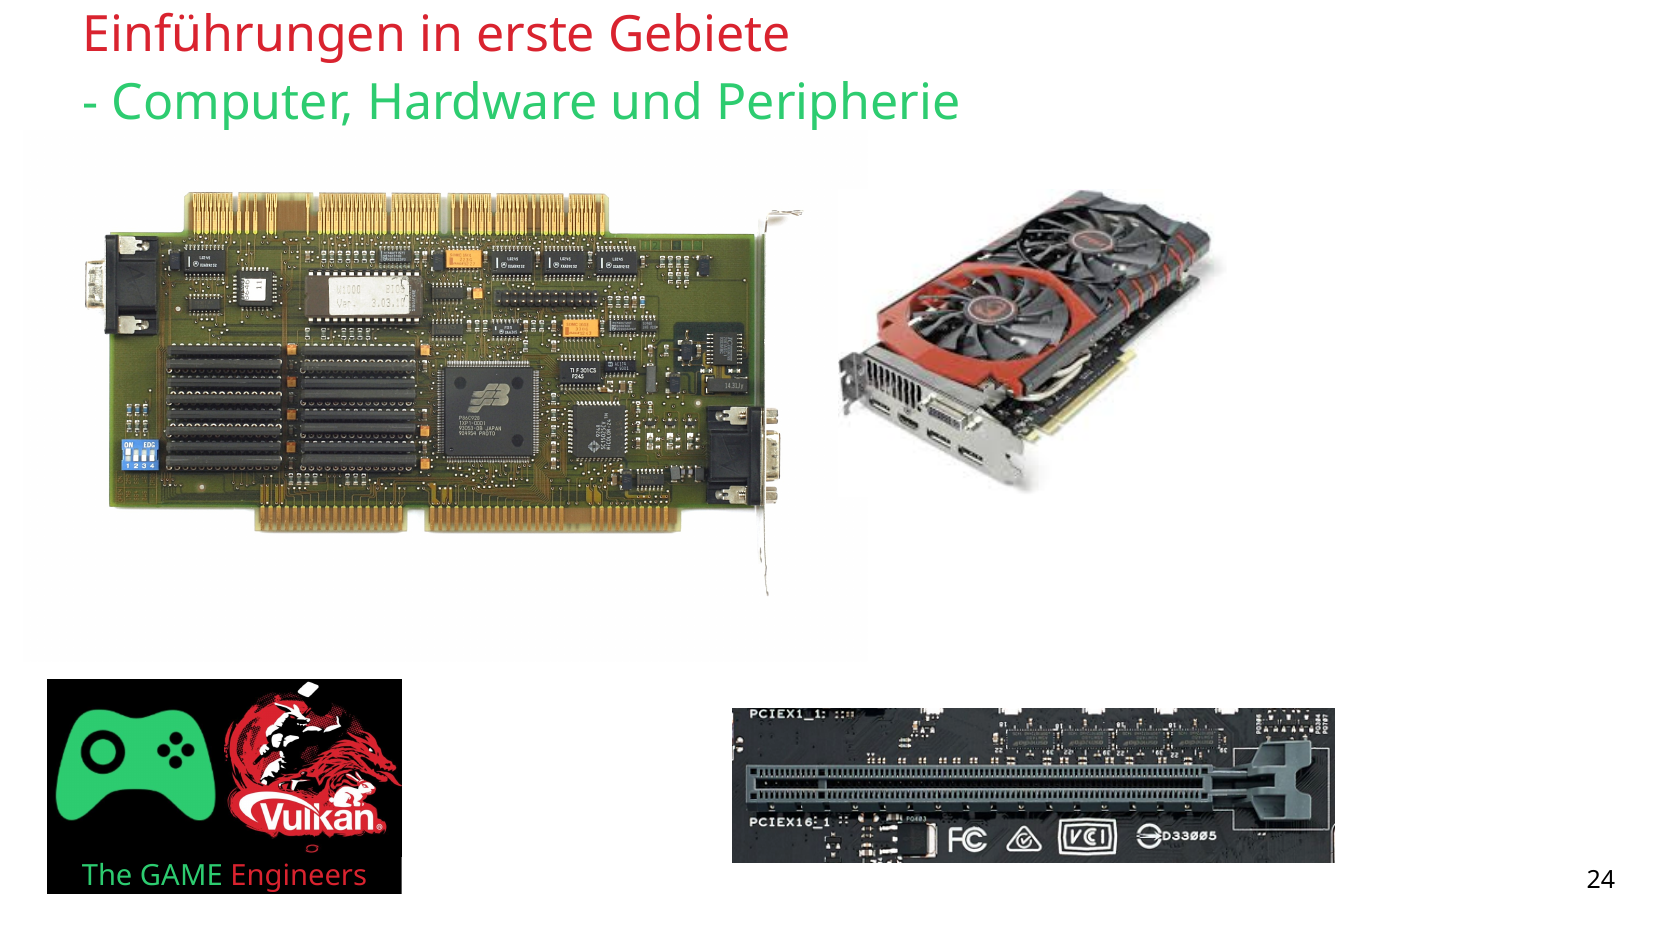

# Einführungen in erste Gebiete - Computer, Hardware und Peripherie